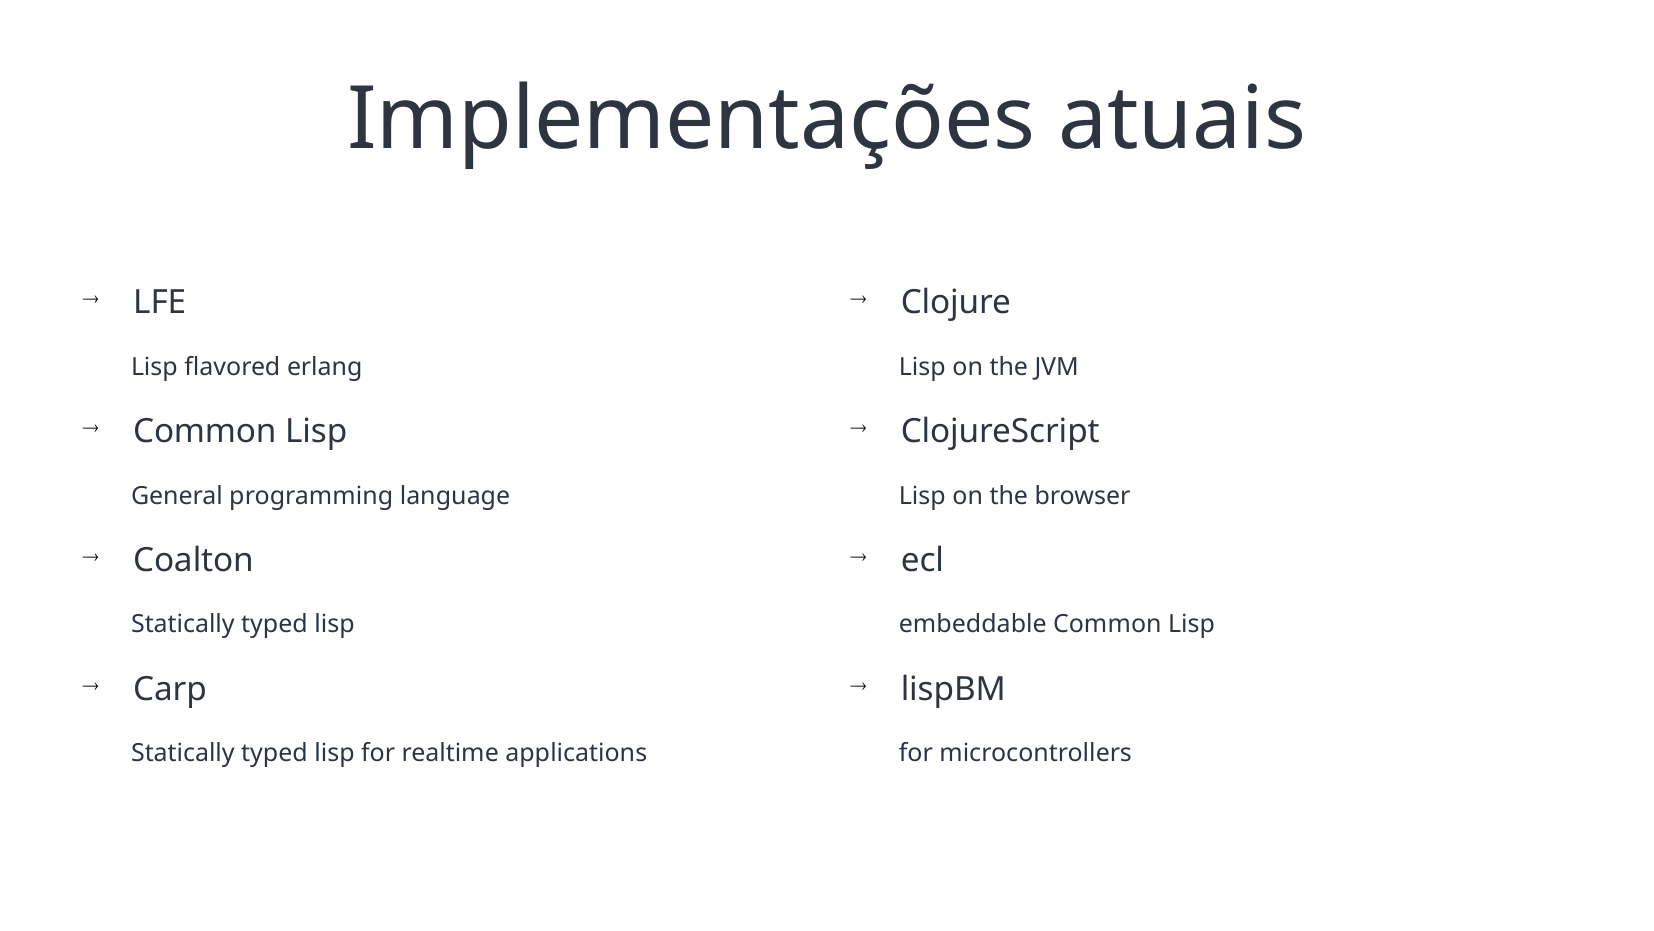

# Implementações atuais
 LFE
 Lisp flavored erlang
 Common Lisp
 General programming language
 Coalton
 Statically typed lisp
 Carp
 Statically typed lisp for realtime applications
 Clojure
 Lisp on the JVM
 ClojureScript
 Lisp on the browser
 ecl
 embeddable Common Lisp
 lispBM
 for microcontrollers